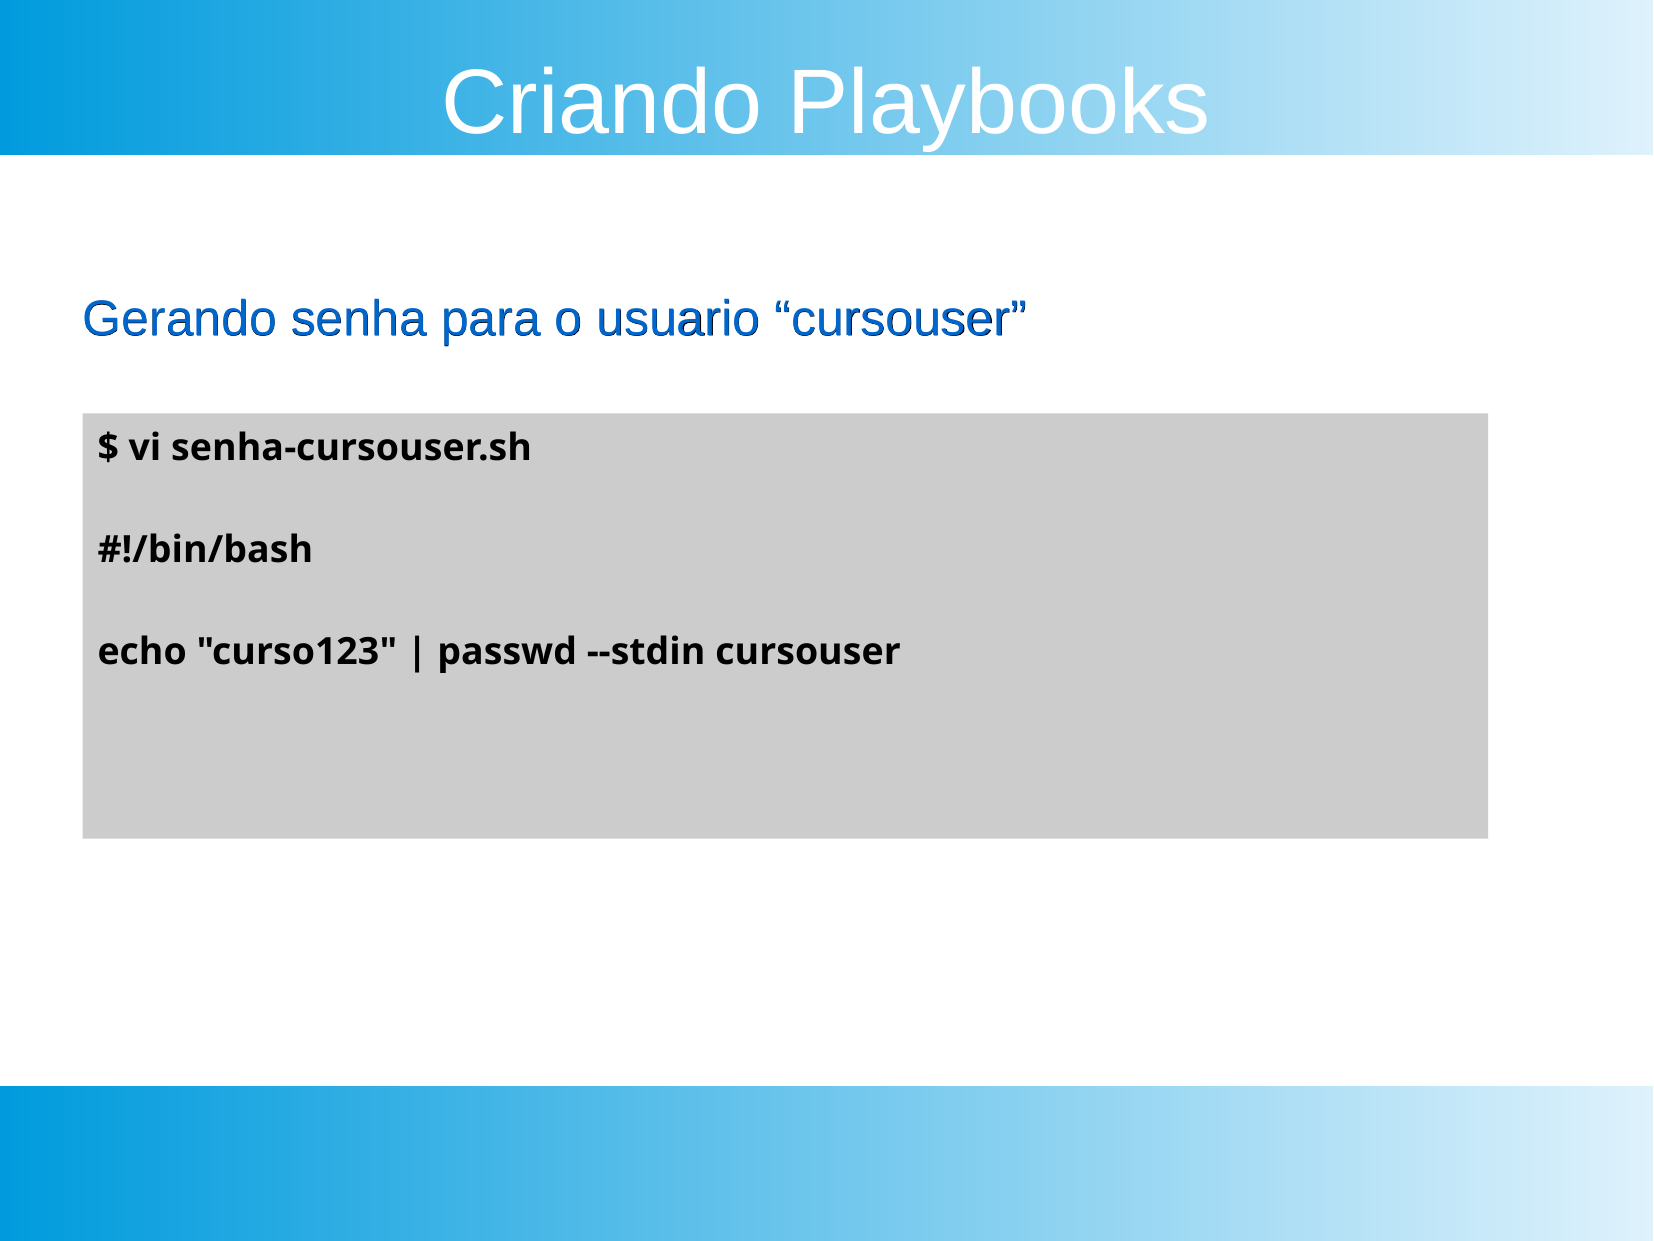

# Criando Playbooks
Gerando senha para o usuario “cursouser”
$ vi senha-cursouser.sh
#!/bin/bash
echo "curso123" | passwd --stdin cursouser